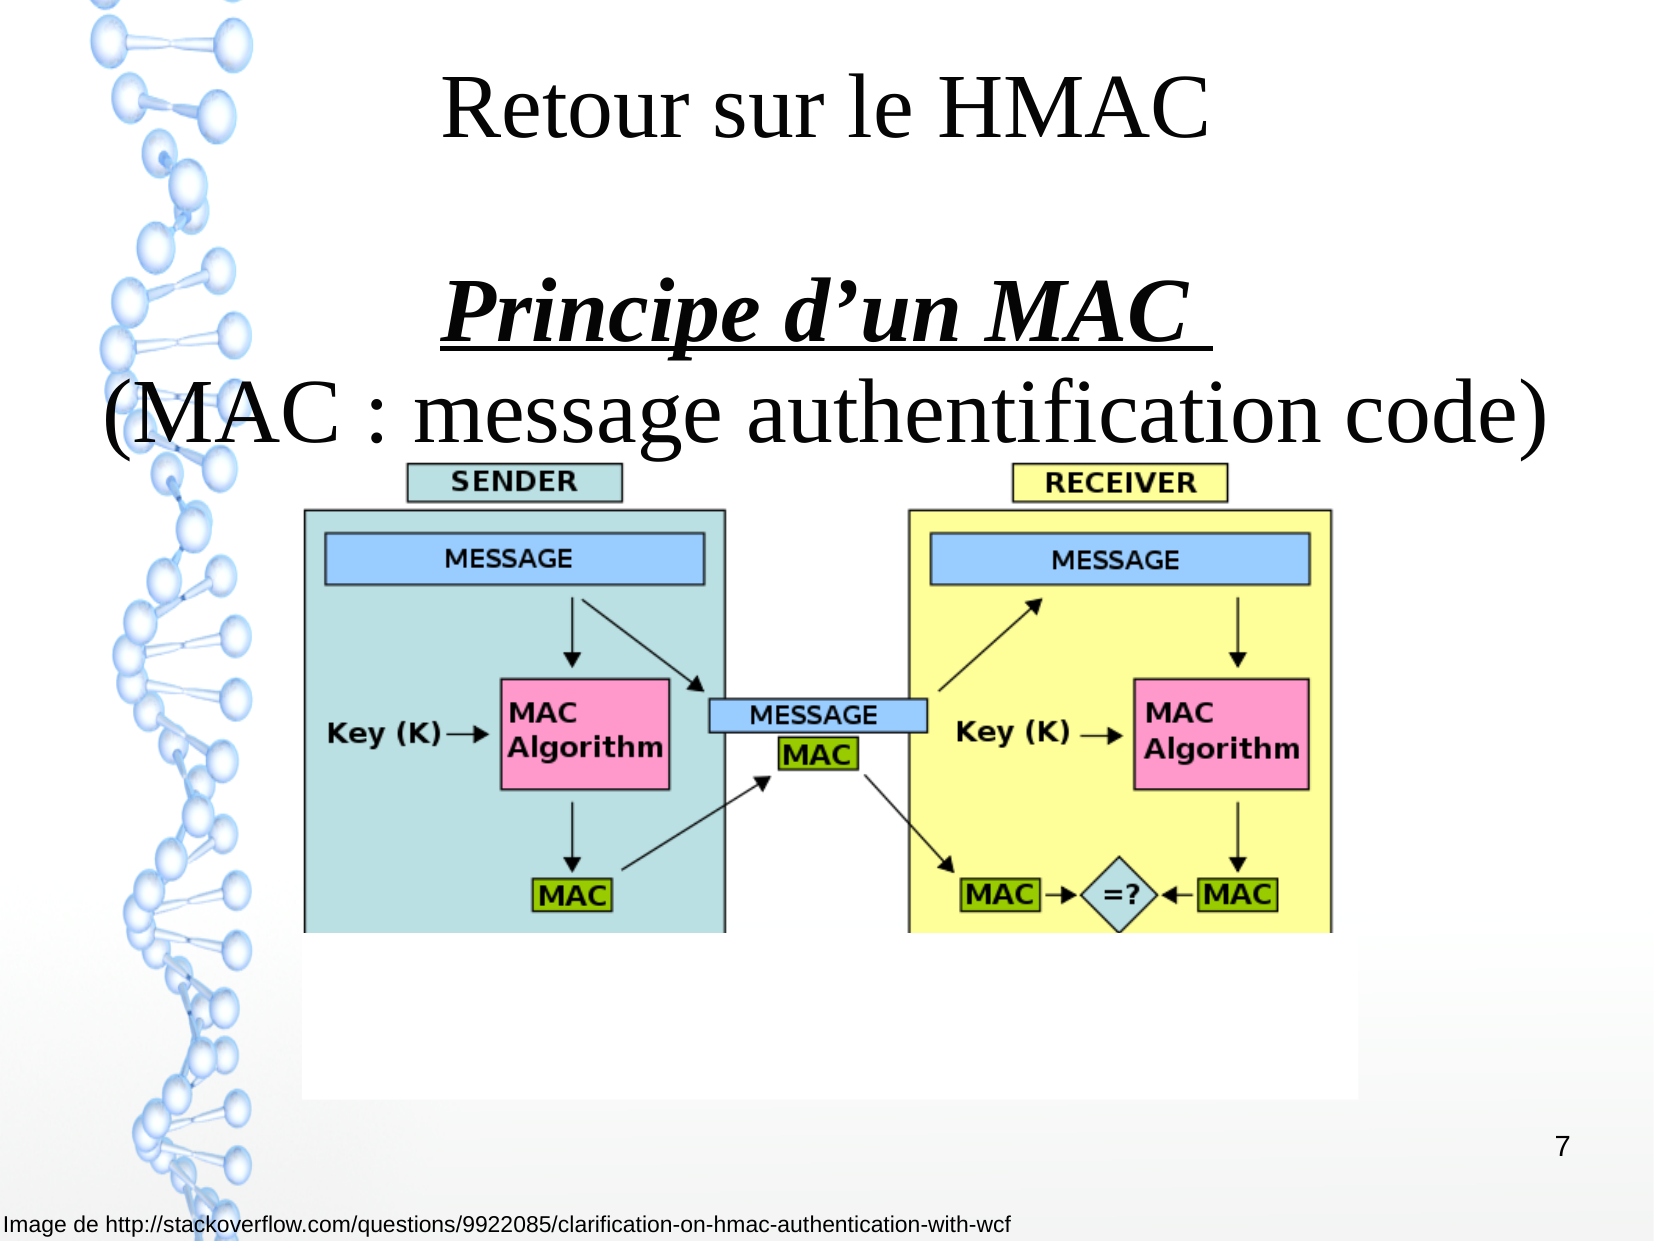

# Retour sur le HMAC Principe d’un MAC (MAC : message authentification code)
7
Image de http://stackoverflow.com/questions/9922085/clarification-on-hmac-authentication-with-wcf